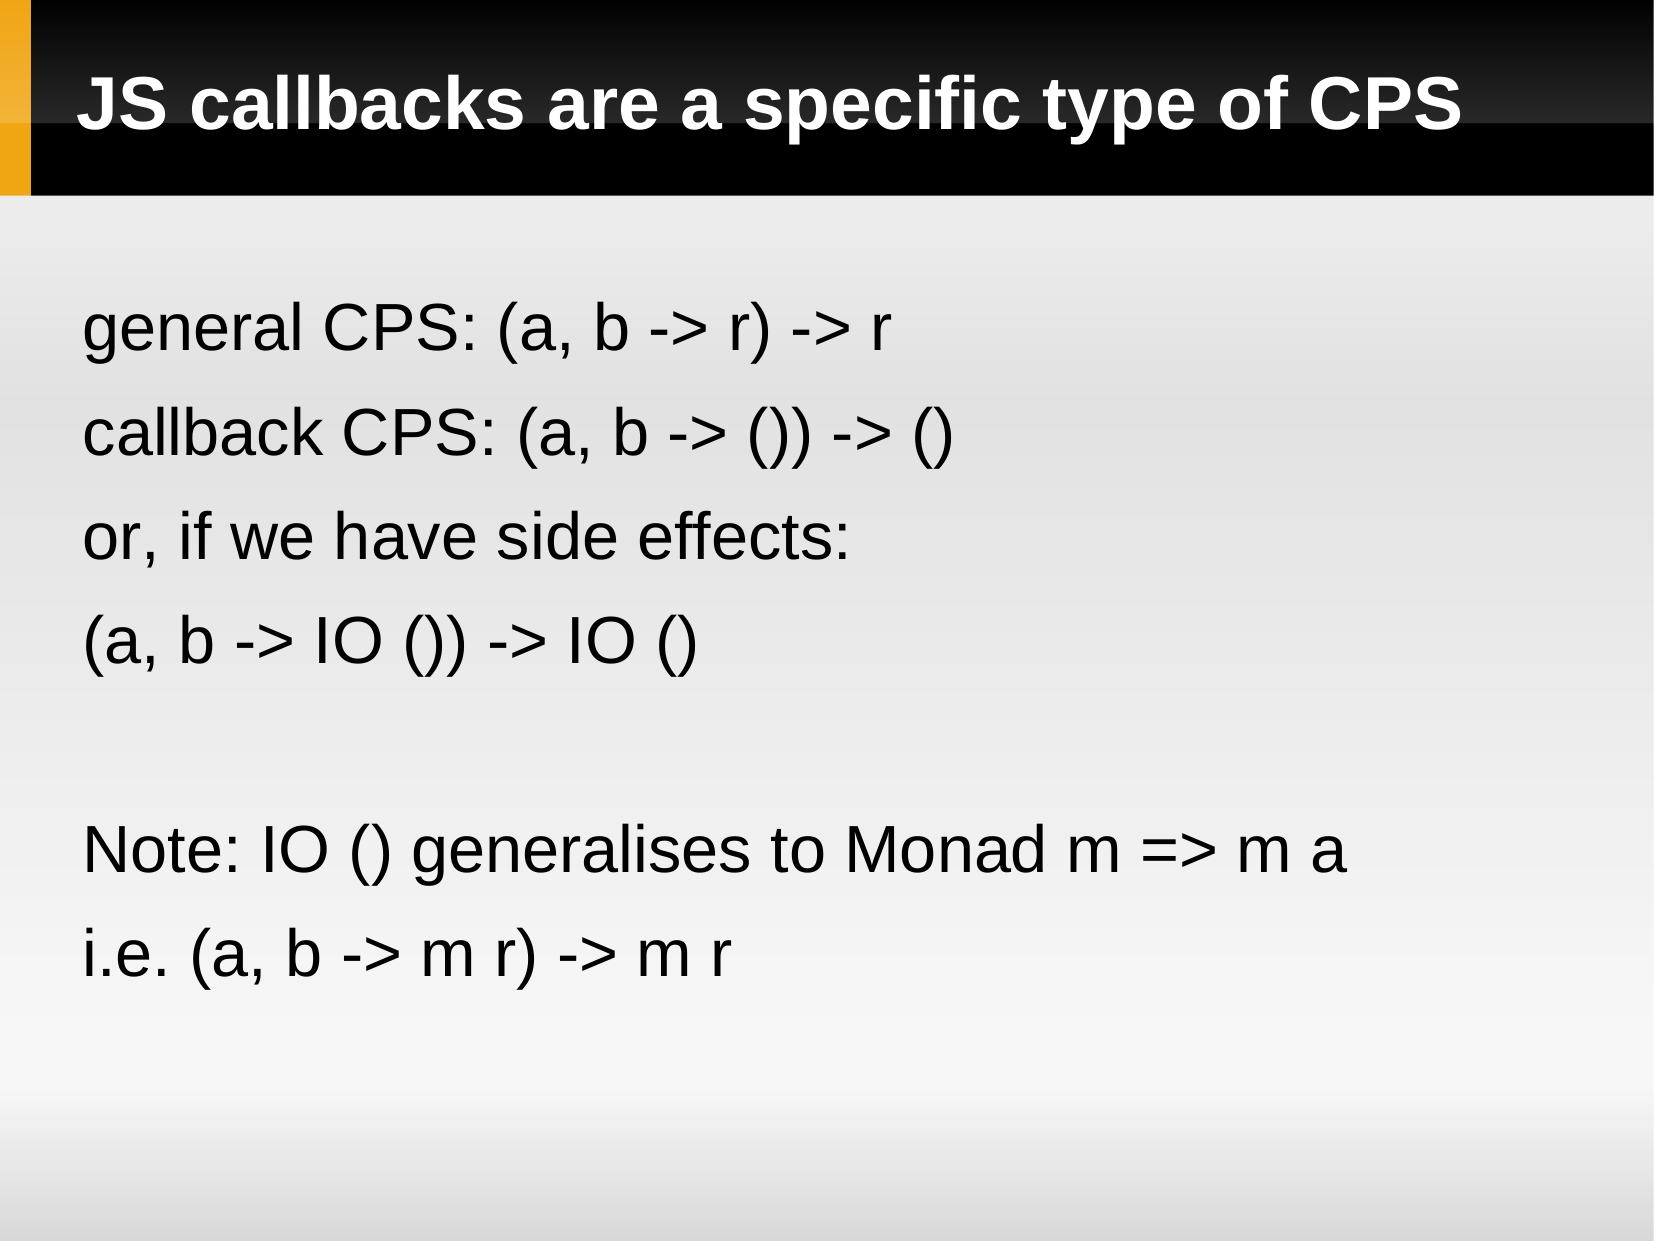

# JS callbacks are a specific type of CPS
general CPS: (a, b -> r) -> r
callback CPS: (a, b -> ()) -> ()
or, if we have side effects:
(a, b -> IO ()) -> IO ()
Note: IO () generalises to Monad m => m a
i.e. (a, b -> m r) -> m r